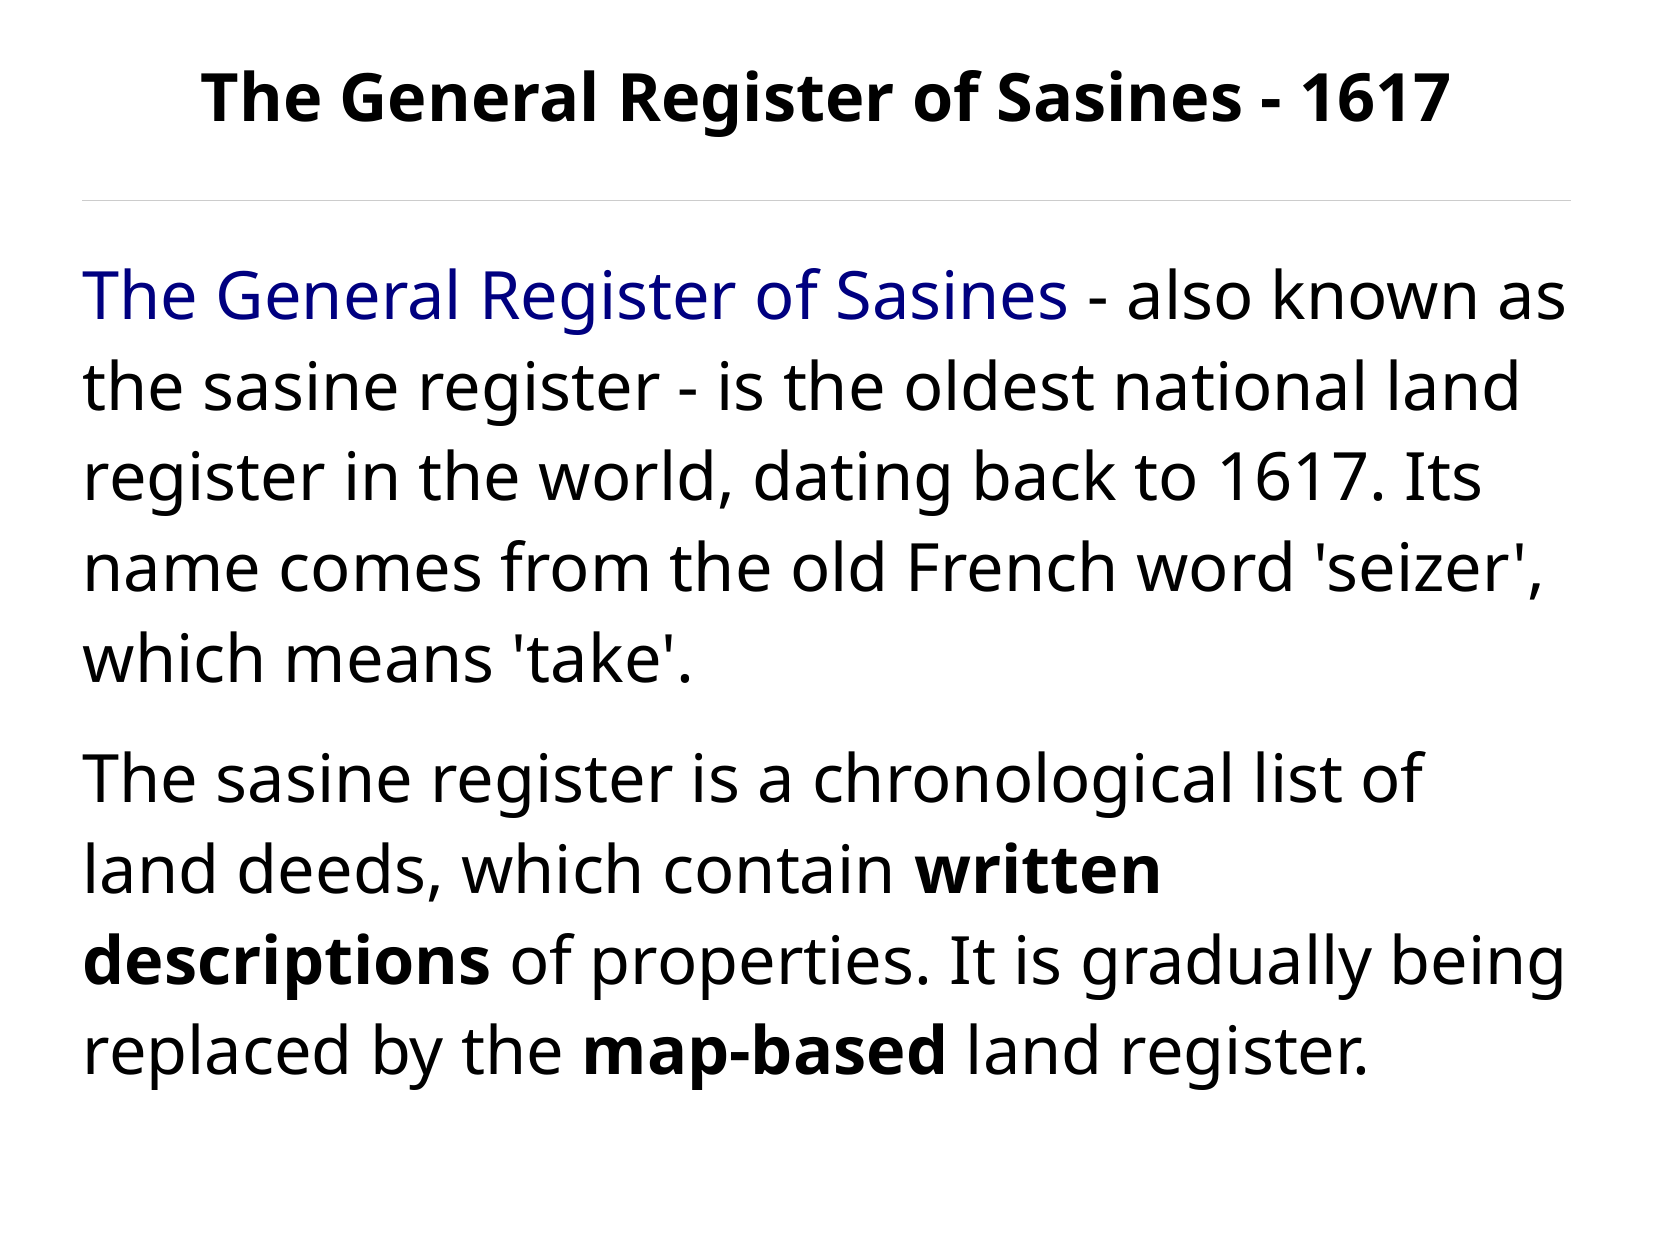

# The General Register of Sasines - 1617
The General Register of Sasines - also known as the sasine register - is the oldest national land register in the world, dating back to 1617. Its name comes from the old French word 'seizer', which means 'take'.
The sasine register is a chronological list of land deeds, which contain written descriptions of properties. It is gradually being replaced by the map-based land register.